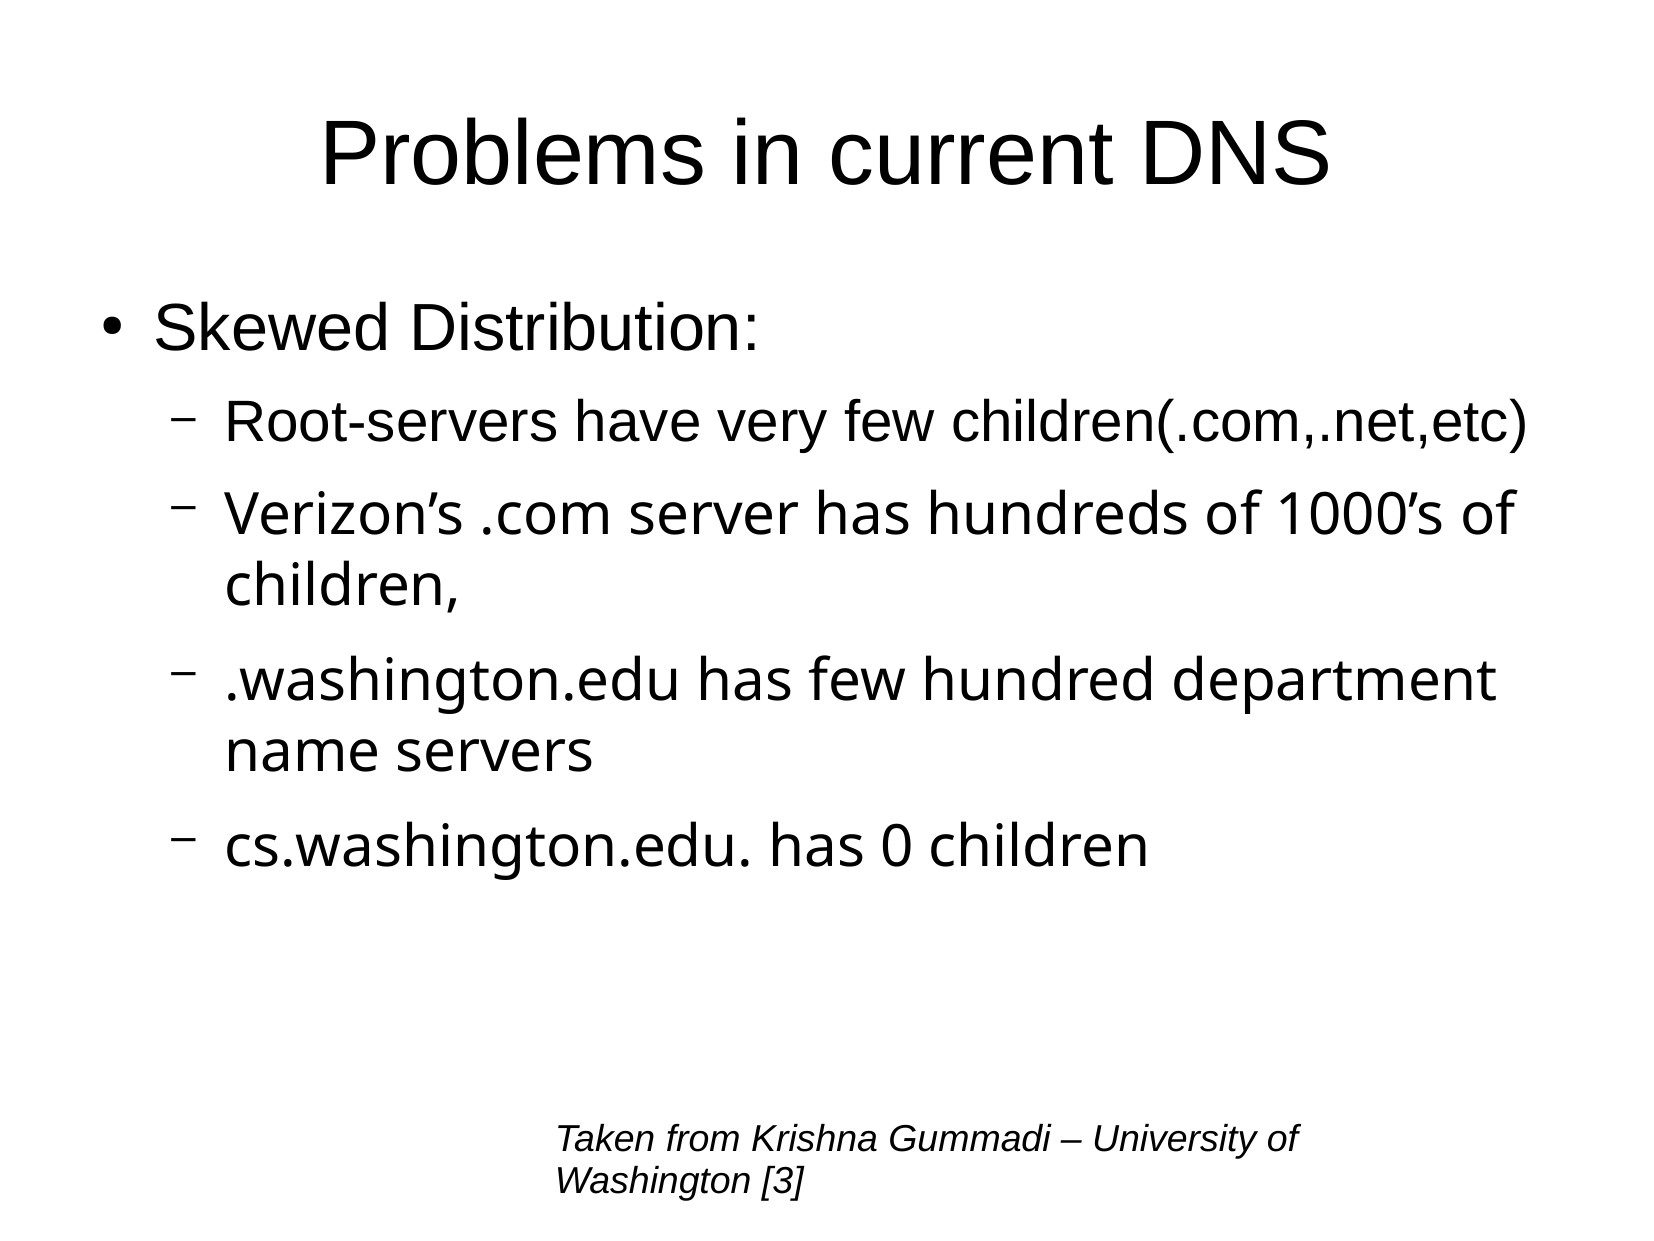

# Problems in current DNS
Skewed Distribution:
Root-servers have very few children(.com,.net,etc)
Verizon’s .com server has hundreds of 1000’s of children,
.washington.edu has few hundred department name servers
cs.washington.edu. has 0 children
Taken from Krishna Gummadi – University of Washington [3]